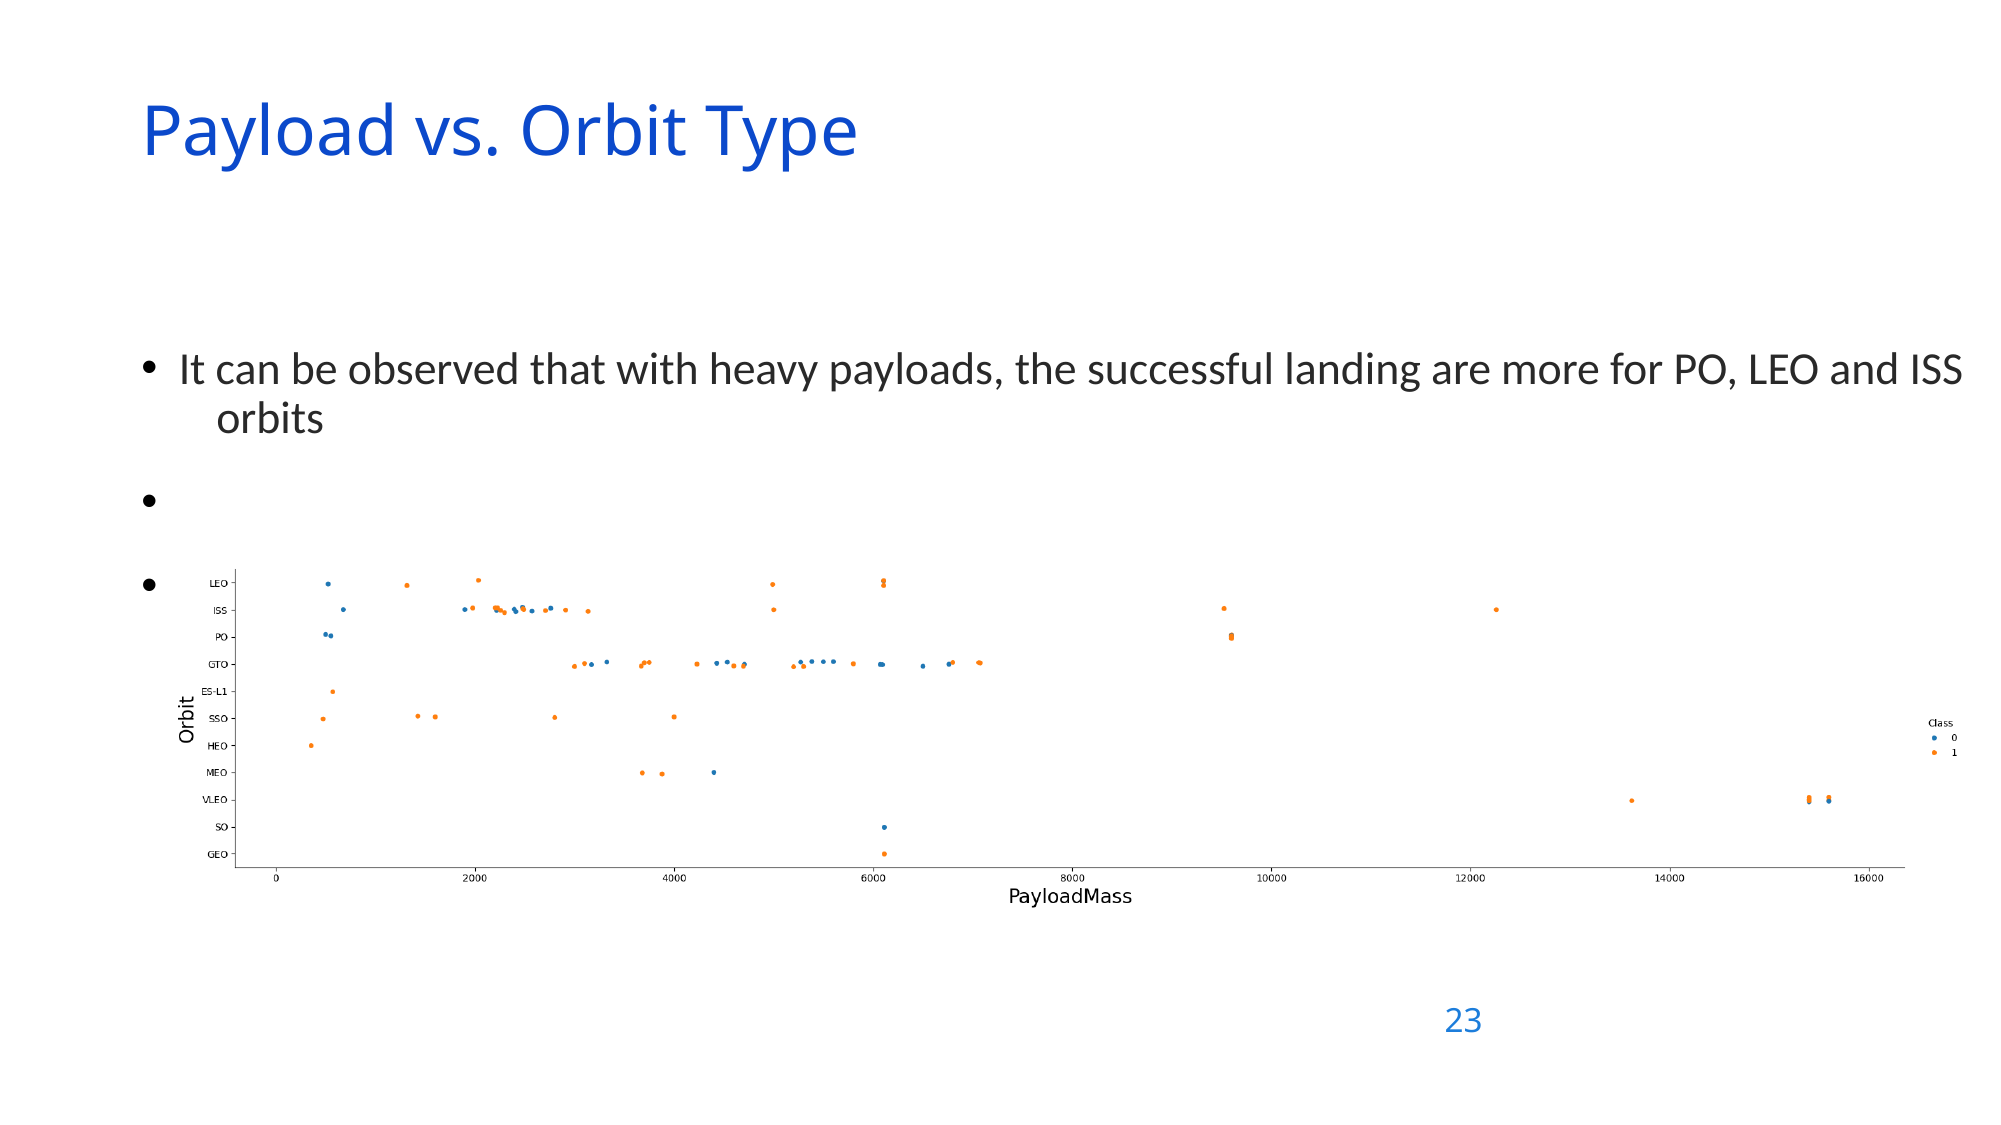

Payload vs. Orbit Type
# It can be observed that with heavy payloads, the successful landing are more for PO, LEO and ISS orbits